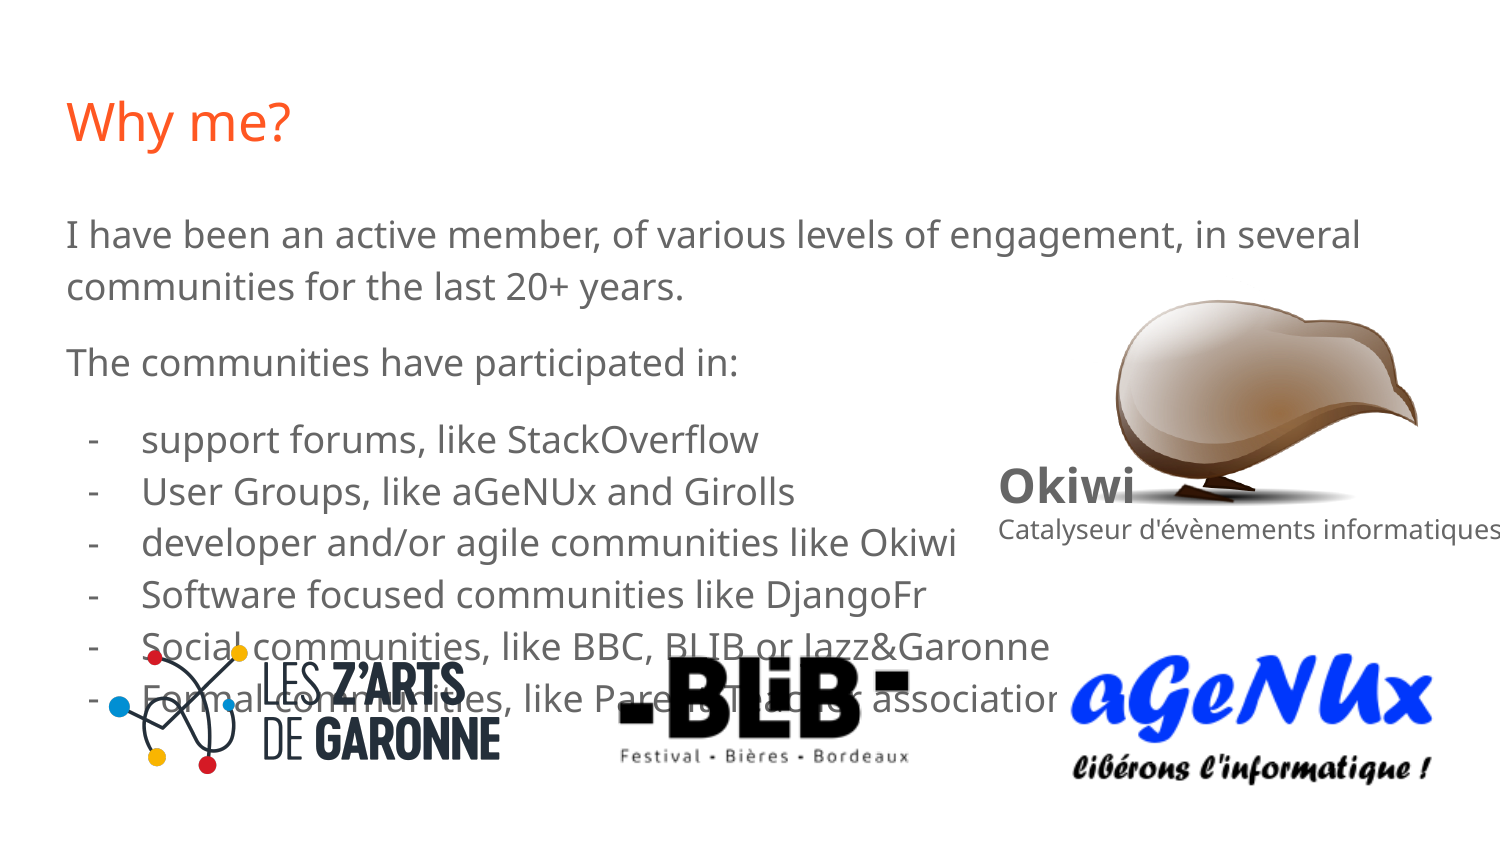

# Why me?
I have been an active member, of various levels of engagement, in several communities for the last 20+ years.
The communities have participated in:
support forums, like StackOverflow
User Groups, like aGeNUx and Girolls
developer and/or agile communities like Okiwi
Software focused communities like DjangoFr
Social communities, like BBC, BLIB or Jazz&Garonne
Formal communities, like Parent/Teacher association
Okiwi
Catalyseur d'évènements informatiques